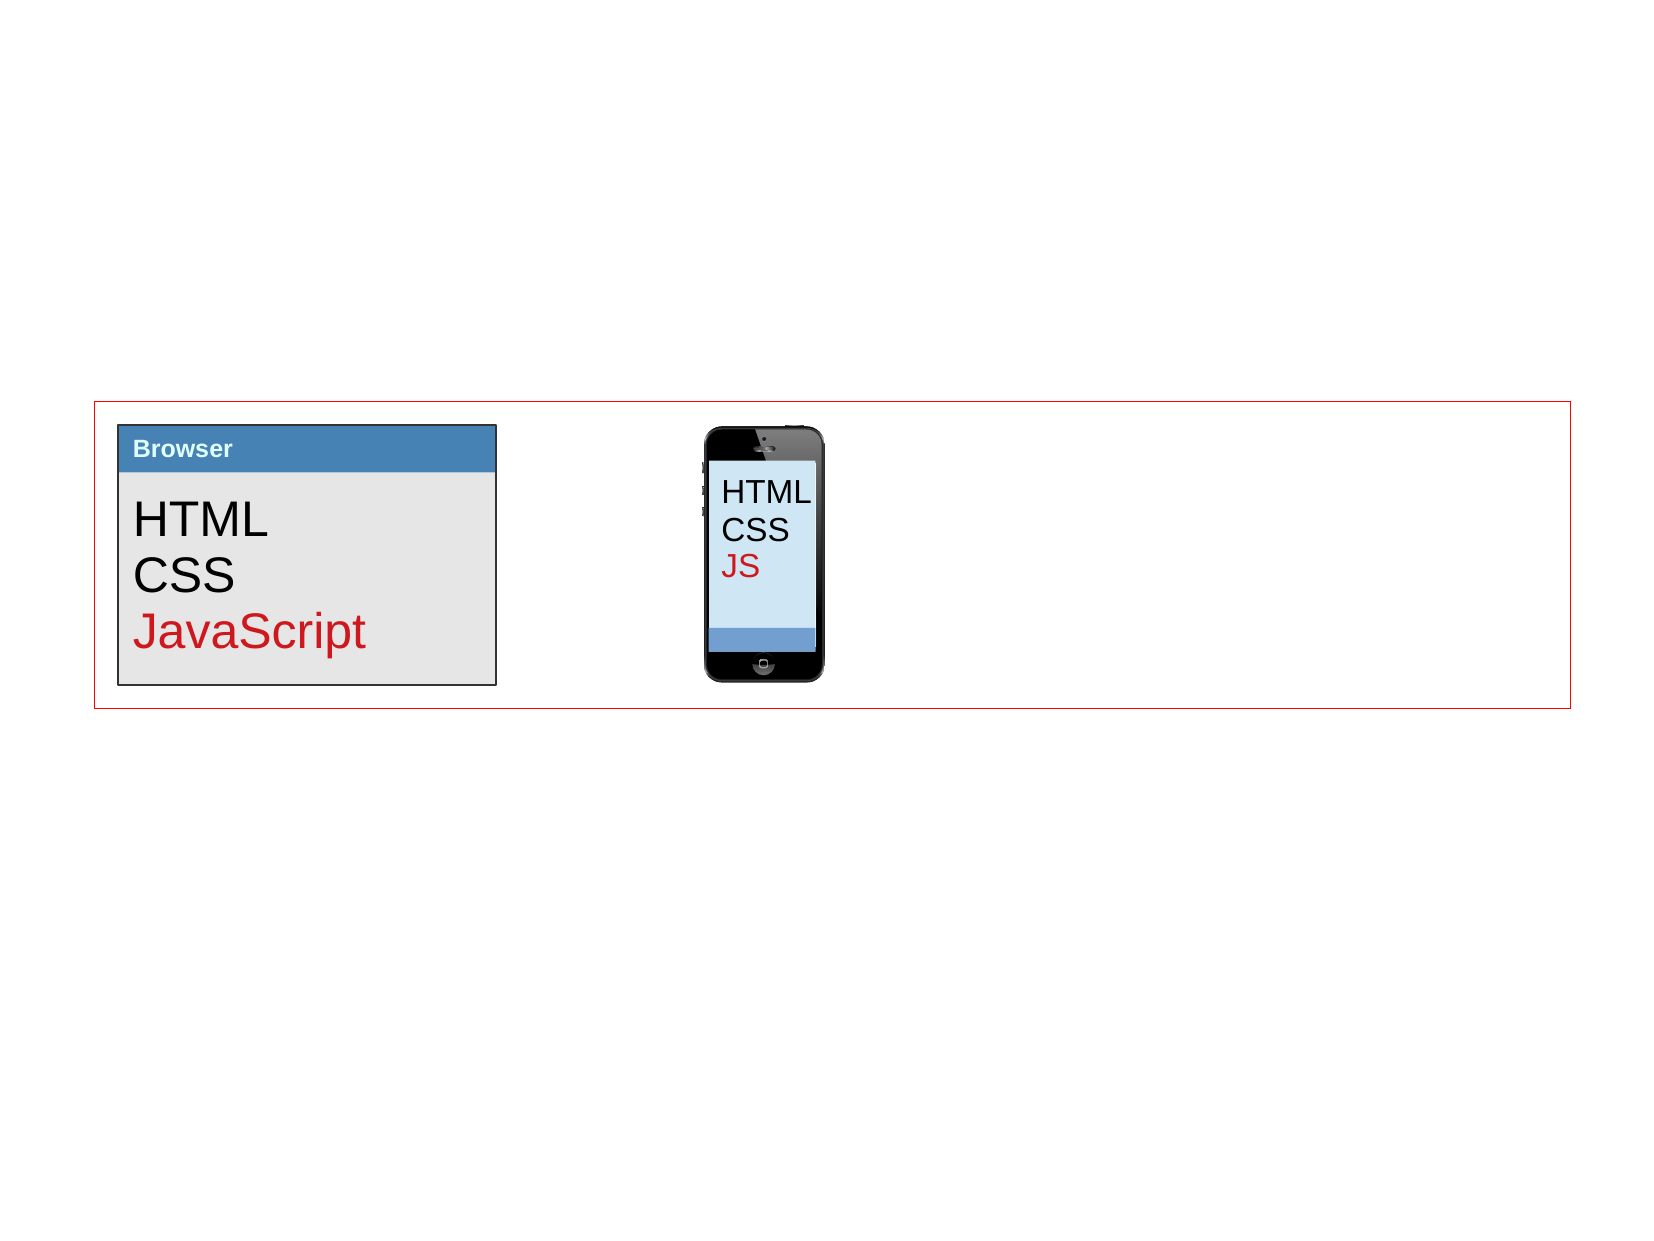

Browser
HTML
CSS
JS
HTML
CSS
JavaScript